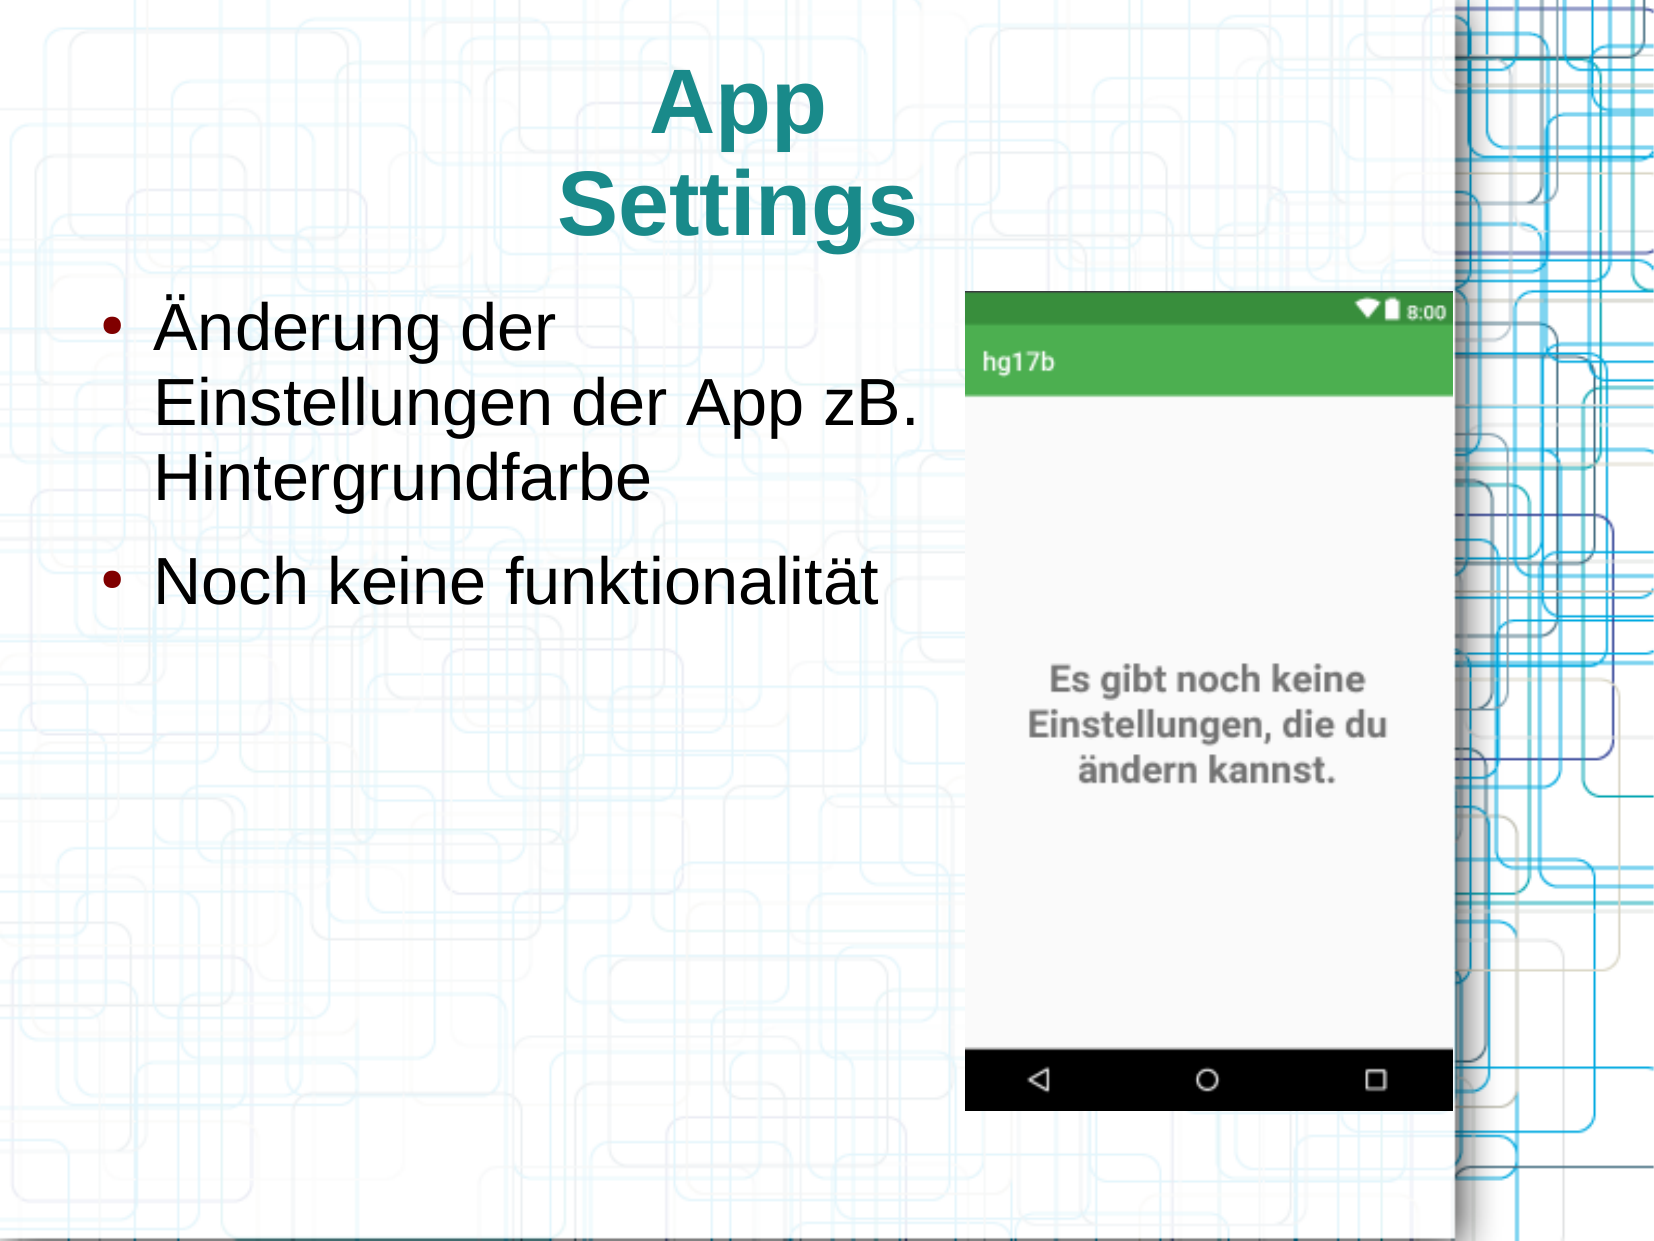

# App Settings
Änderung der Einstellungen der App zB. Hintergrundfarbe
Noch keine funktionalität